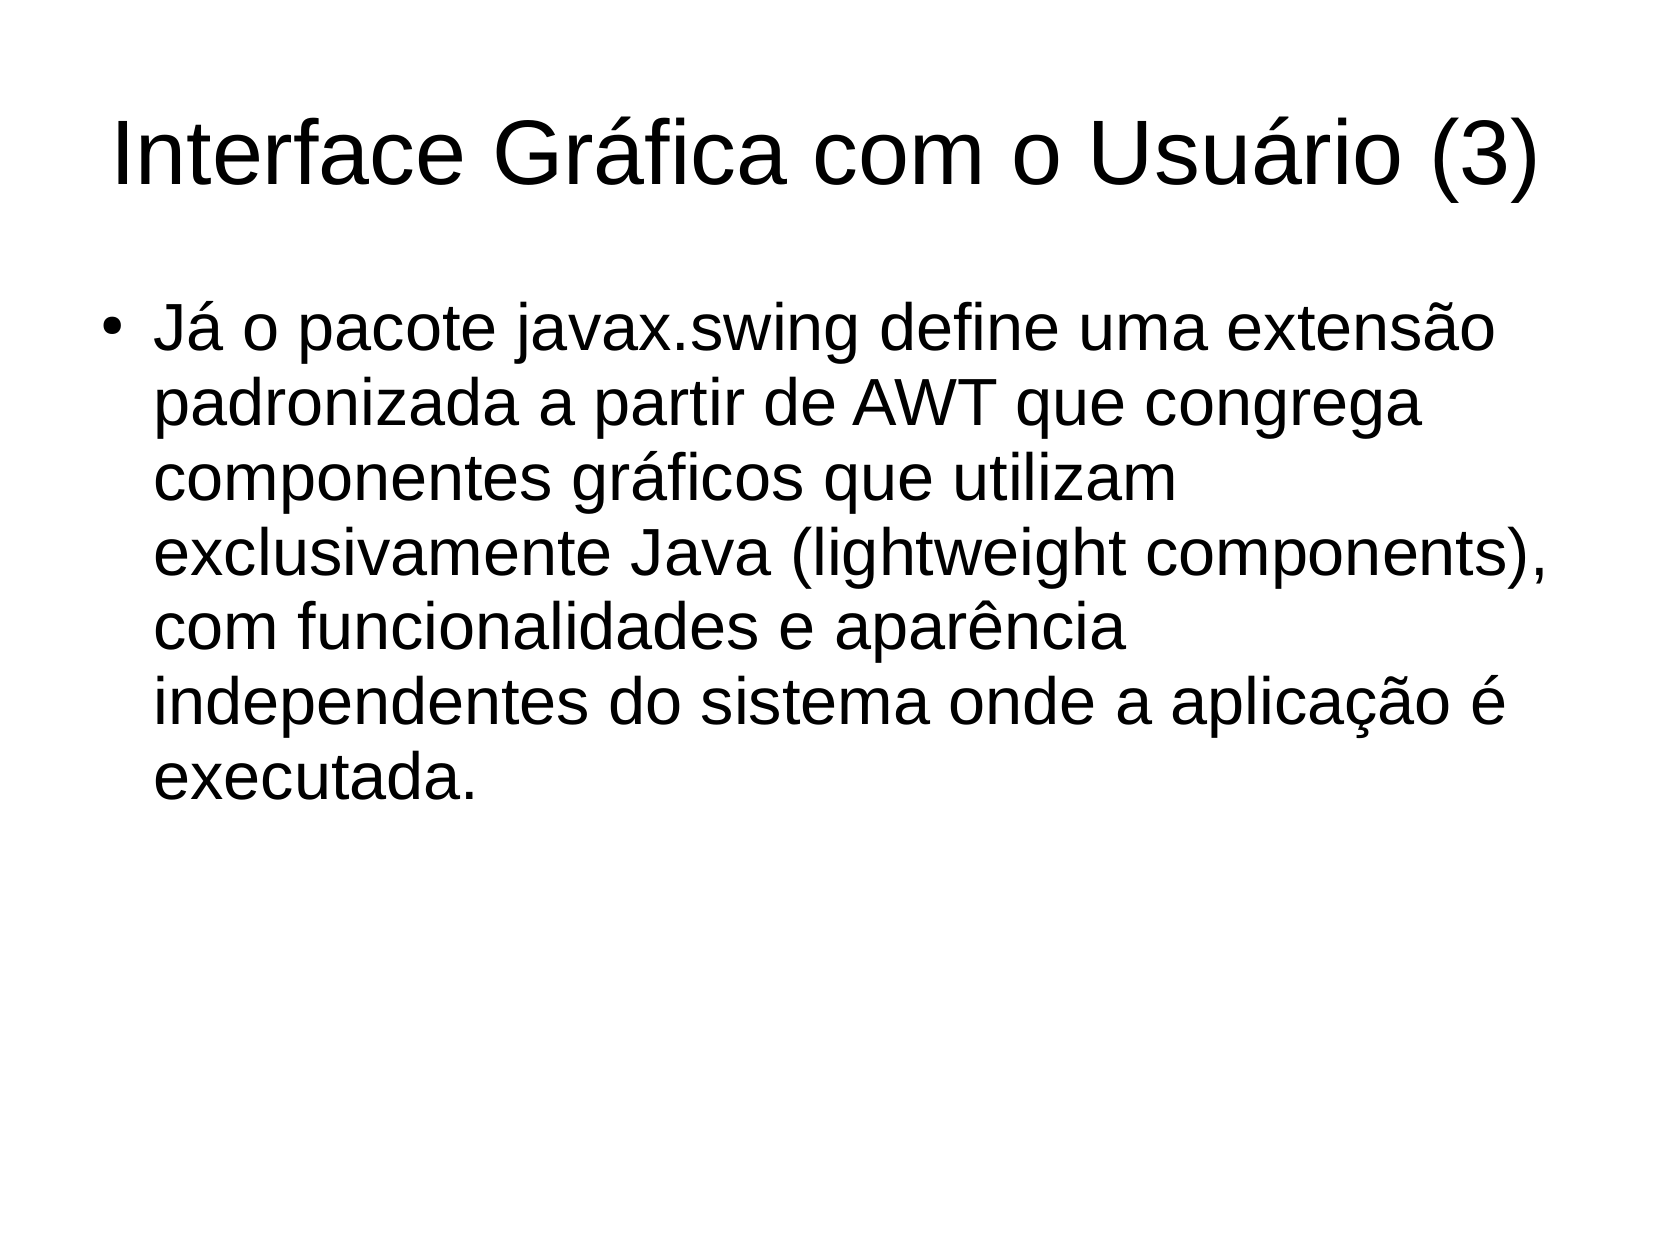

# Interface Gráfica com o Usuário (3)
Já o pacote javax.swing define uma extensão padronizada a partir de AWT que congrega componentes gráficos que utilizam exclusivamente Java (lightweight components), com funcionalidades e aparência independentes do sistema onde a aplicação é executada.